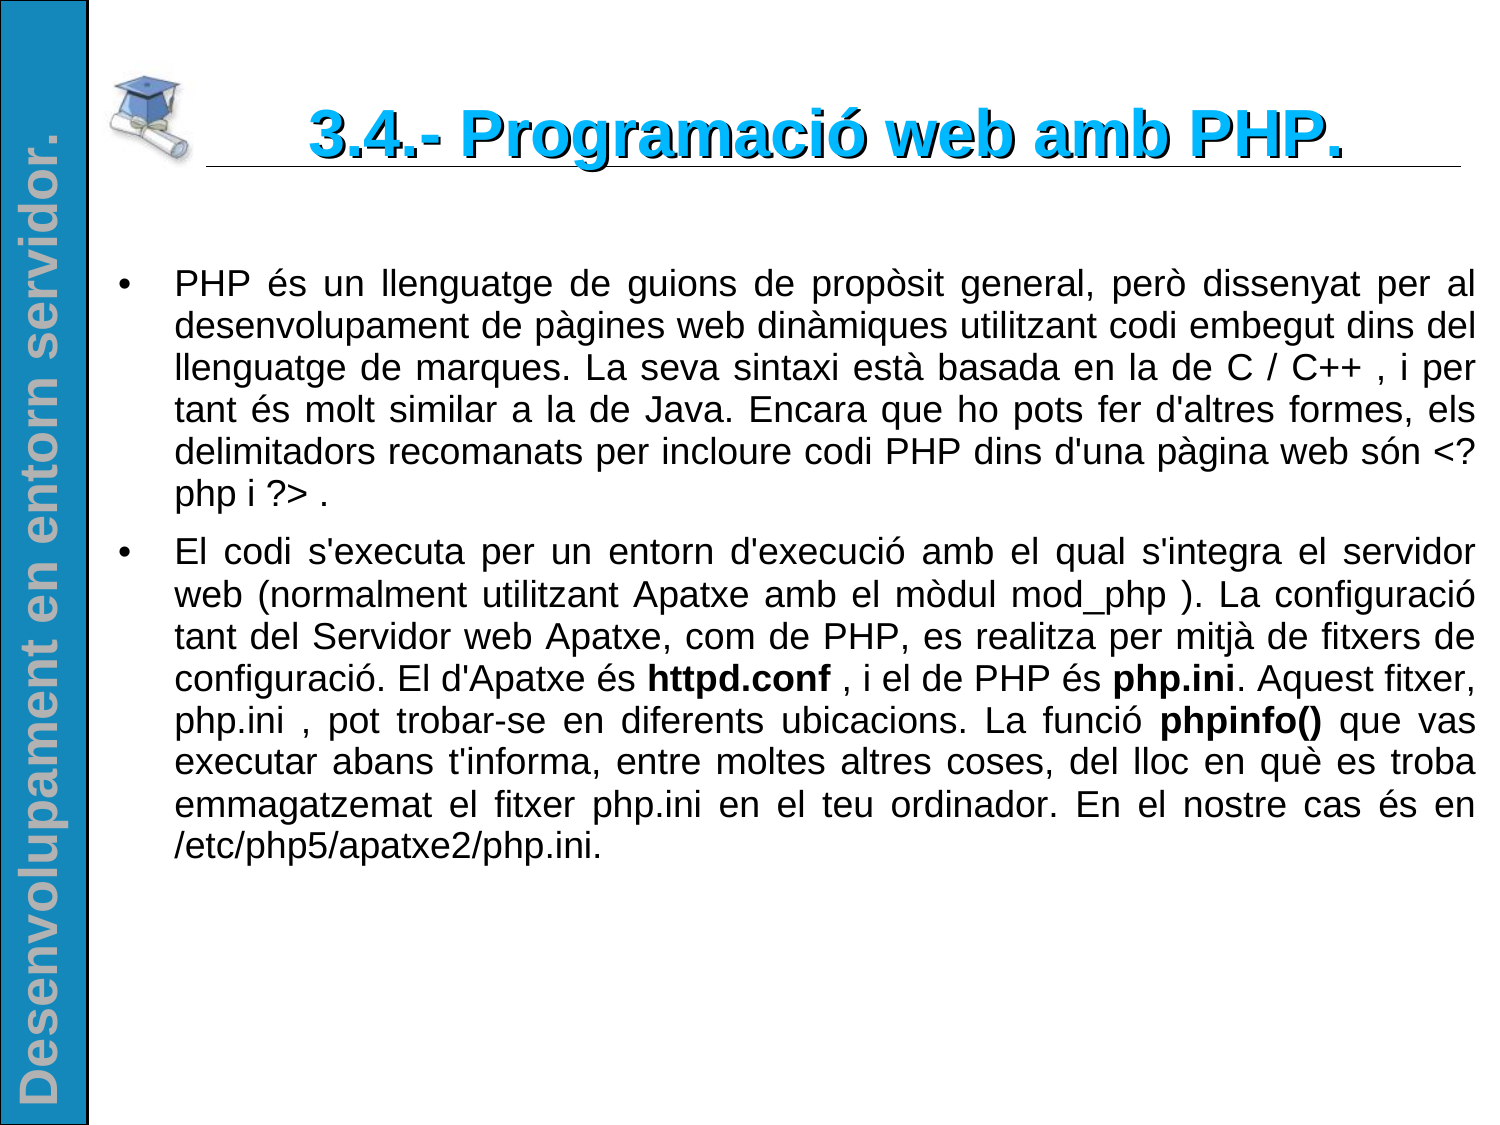

# 3.4.- Programació web amb PHP.
PHP és un llenguatge de guions de propòsit general, però dissenyat per al desenvolupament de pàgines web dinàmiques utilitzant codi embegut dins del llenguatge de marques. La seva sintaxi està basada en la de C / C++ , i per tant és molt similar a la de Java. Encara que ho pots fer d'altres formes, els delimitadors recomanats per incloure codi PHP dins d'una pàgina web són <?php i ?> .
El codi s'executa per un entorn d'execució amb el qual s'integra el servidor web (normalment utilitzant Apatxe amb el mòdul mod_php ). La configuració tant del Servidor web Apatxe, com de PHP, es realitza per mitjà de fitxers de configuració. El d'Apatxe és httpd.conf , i el de PHP és php.ini. Aquest fitxer, php.ini , pot trobar-se en diferents ubicacions. La funció phpinfo() que vas executar abans t'informa, entre moltes altres coses, del lloc en què es troba emmagatzemat el fitxer php.ini en el teu ordinador. En el nostre cas és en /etc/php5/apatxe2/php.ini.